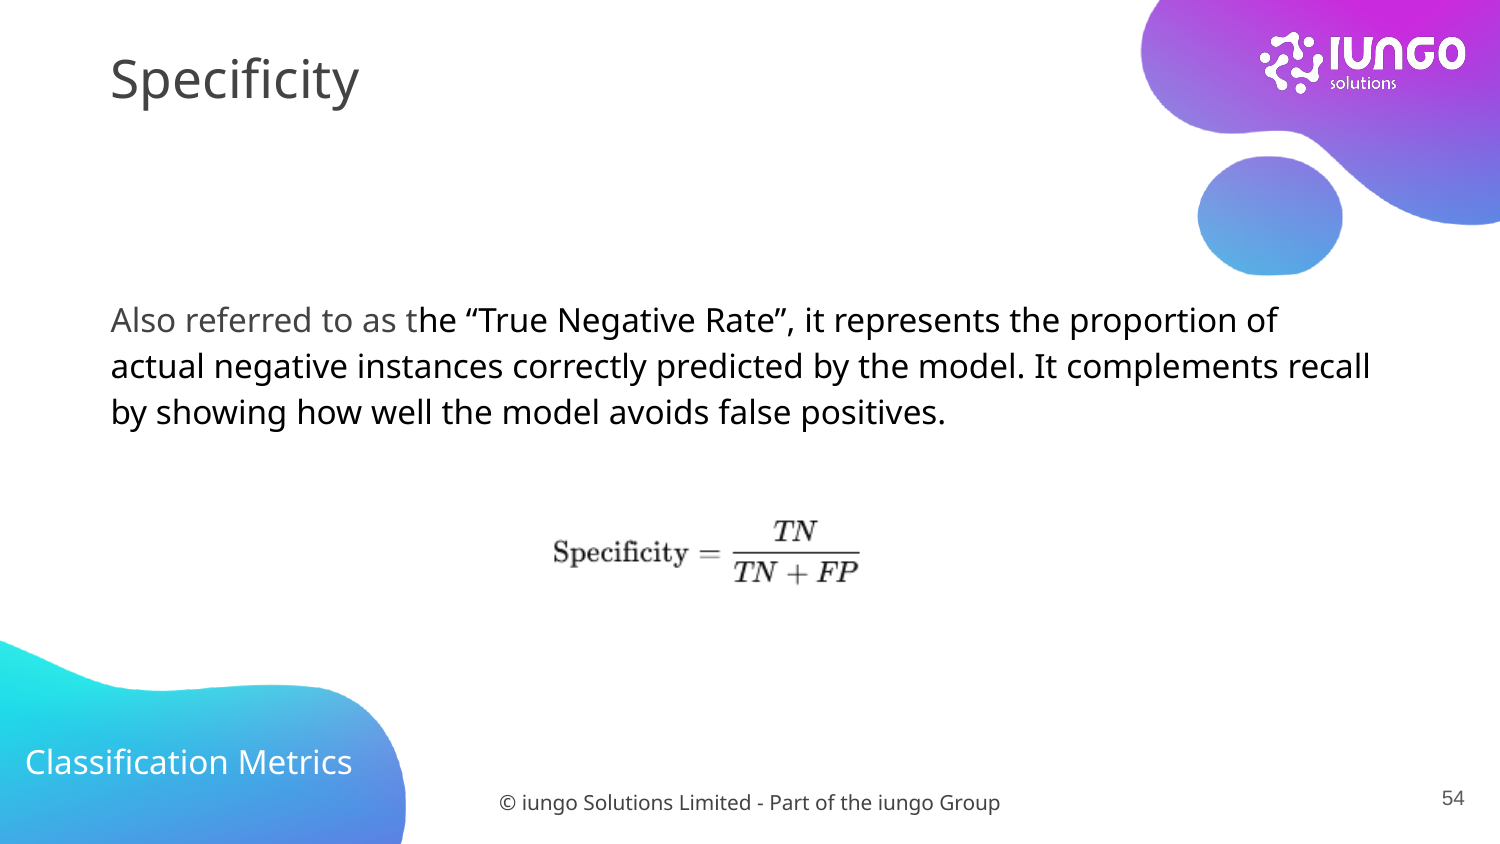

# Specificity
Also referred to as the “True Negative Rate”, it represents the proportion of actual negative instances correctly predicted by the model. It complements recall by showing how well the model avoids false positives.
Classification Metrics